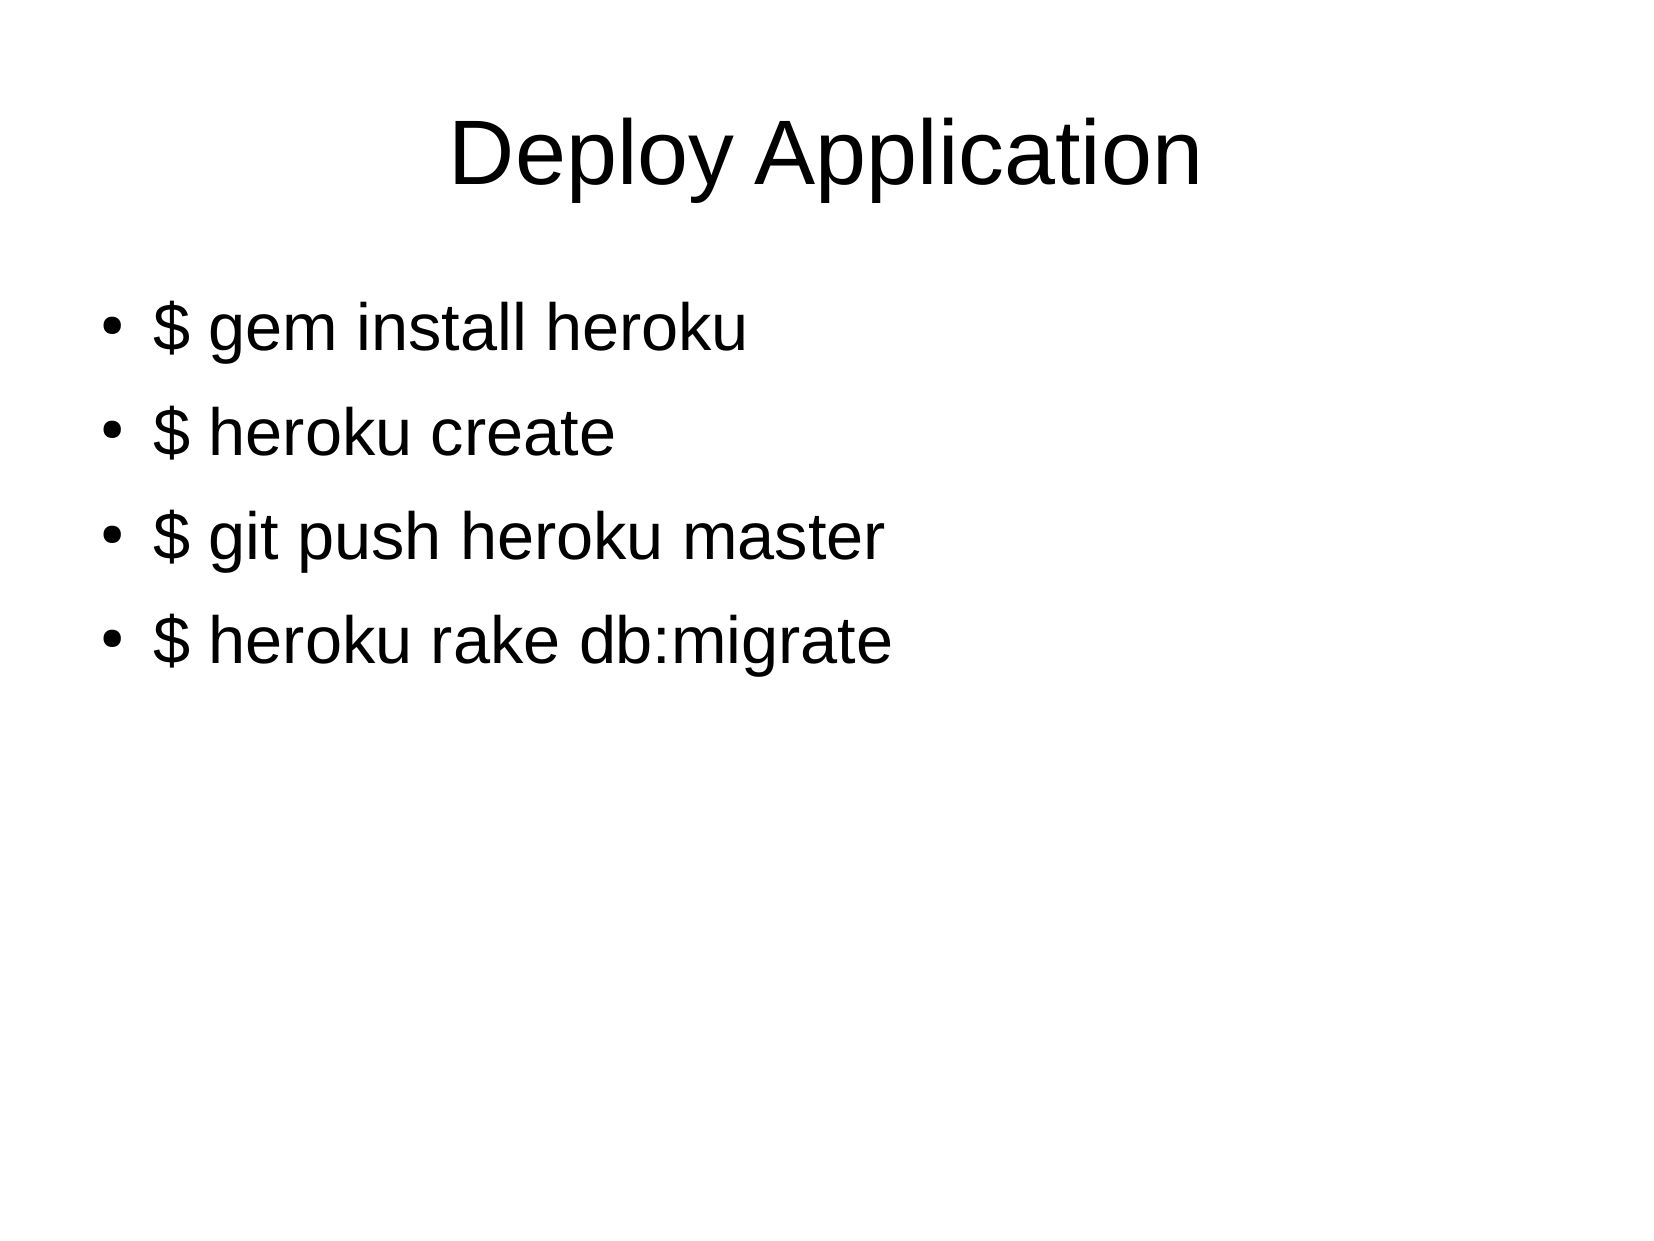

# Deploy Application
$ gem install heroku
$ heroku create
$ git push heroku master
$ heroku rake db:migrate